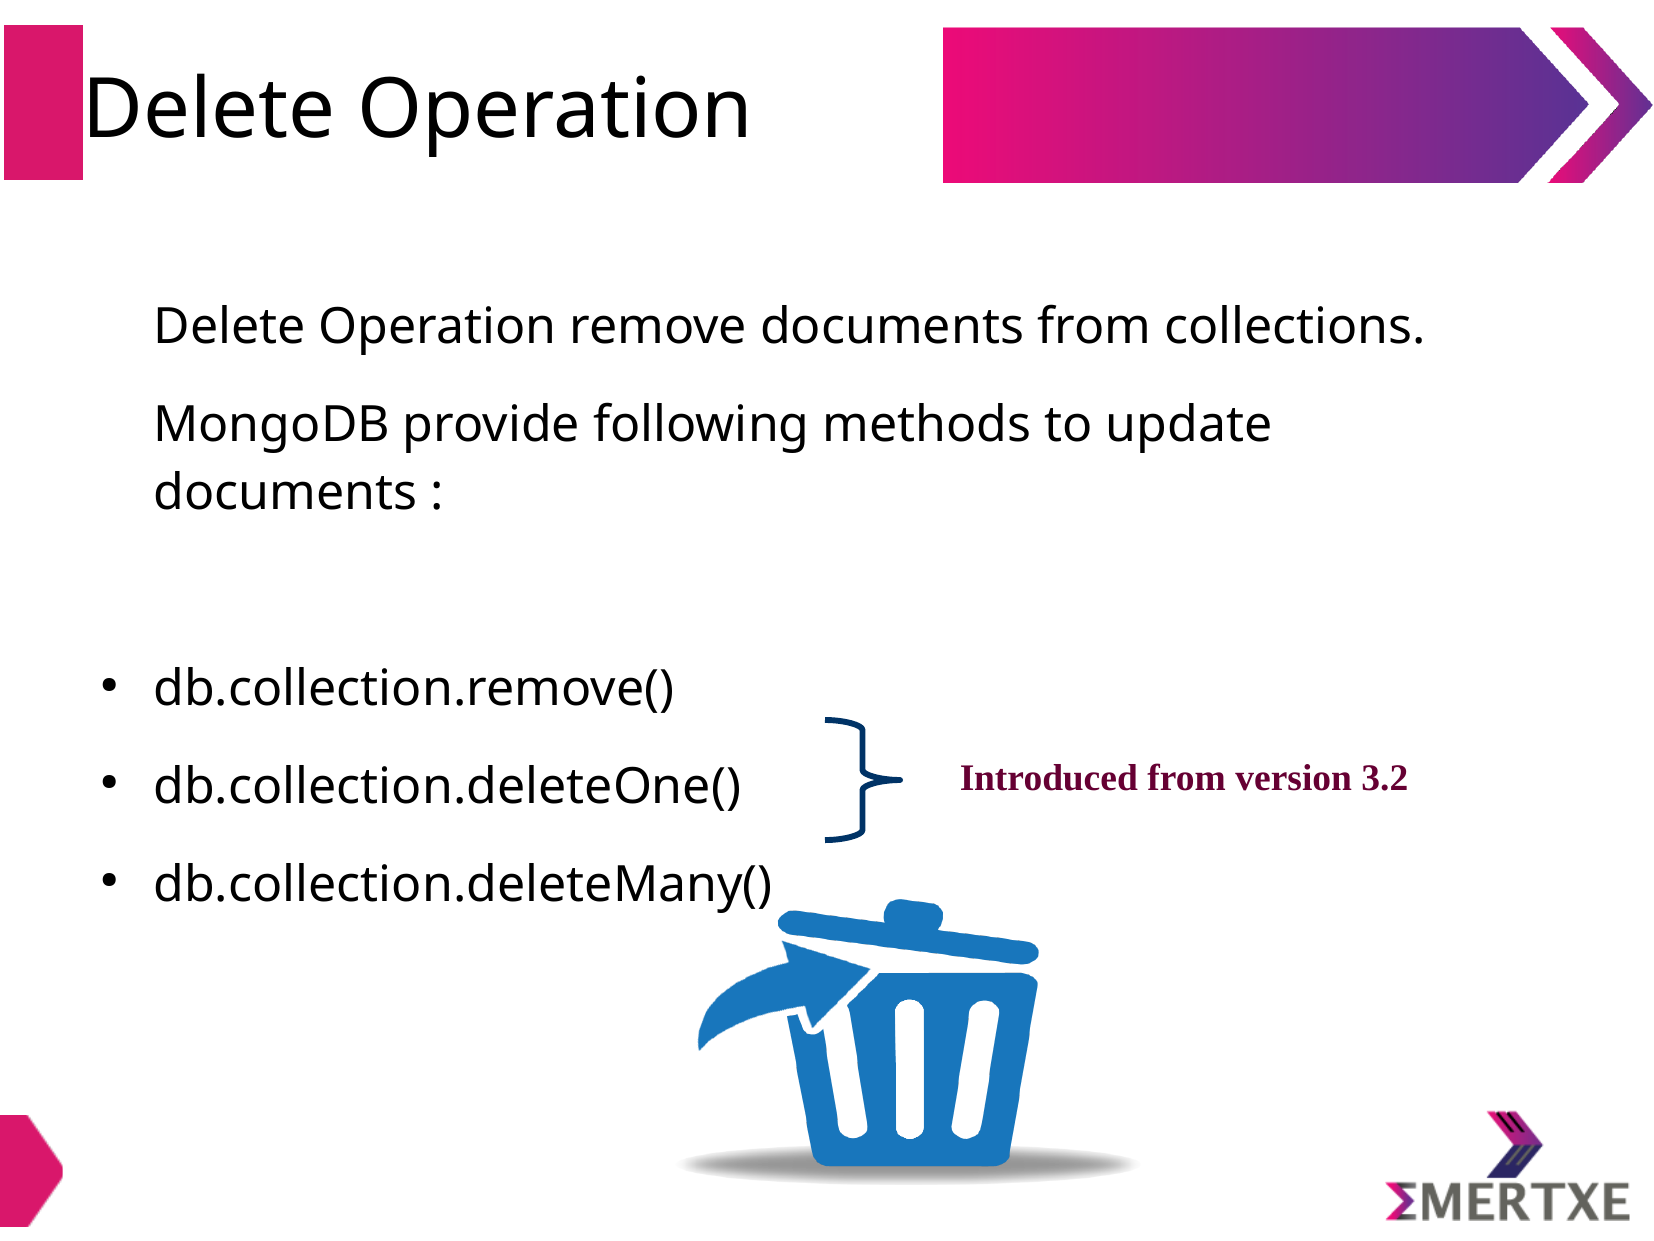

# Delete Operation
Delete Operation remove documents from collections.
MongoDB provide following methods to update documents :
db.collection.remove()
db.collection.deleteOne()
db.collection.deleteMany()
Introduced from version 3.2